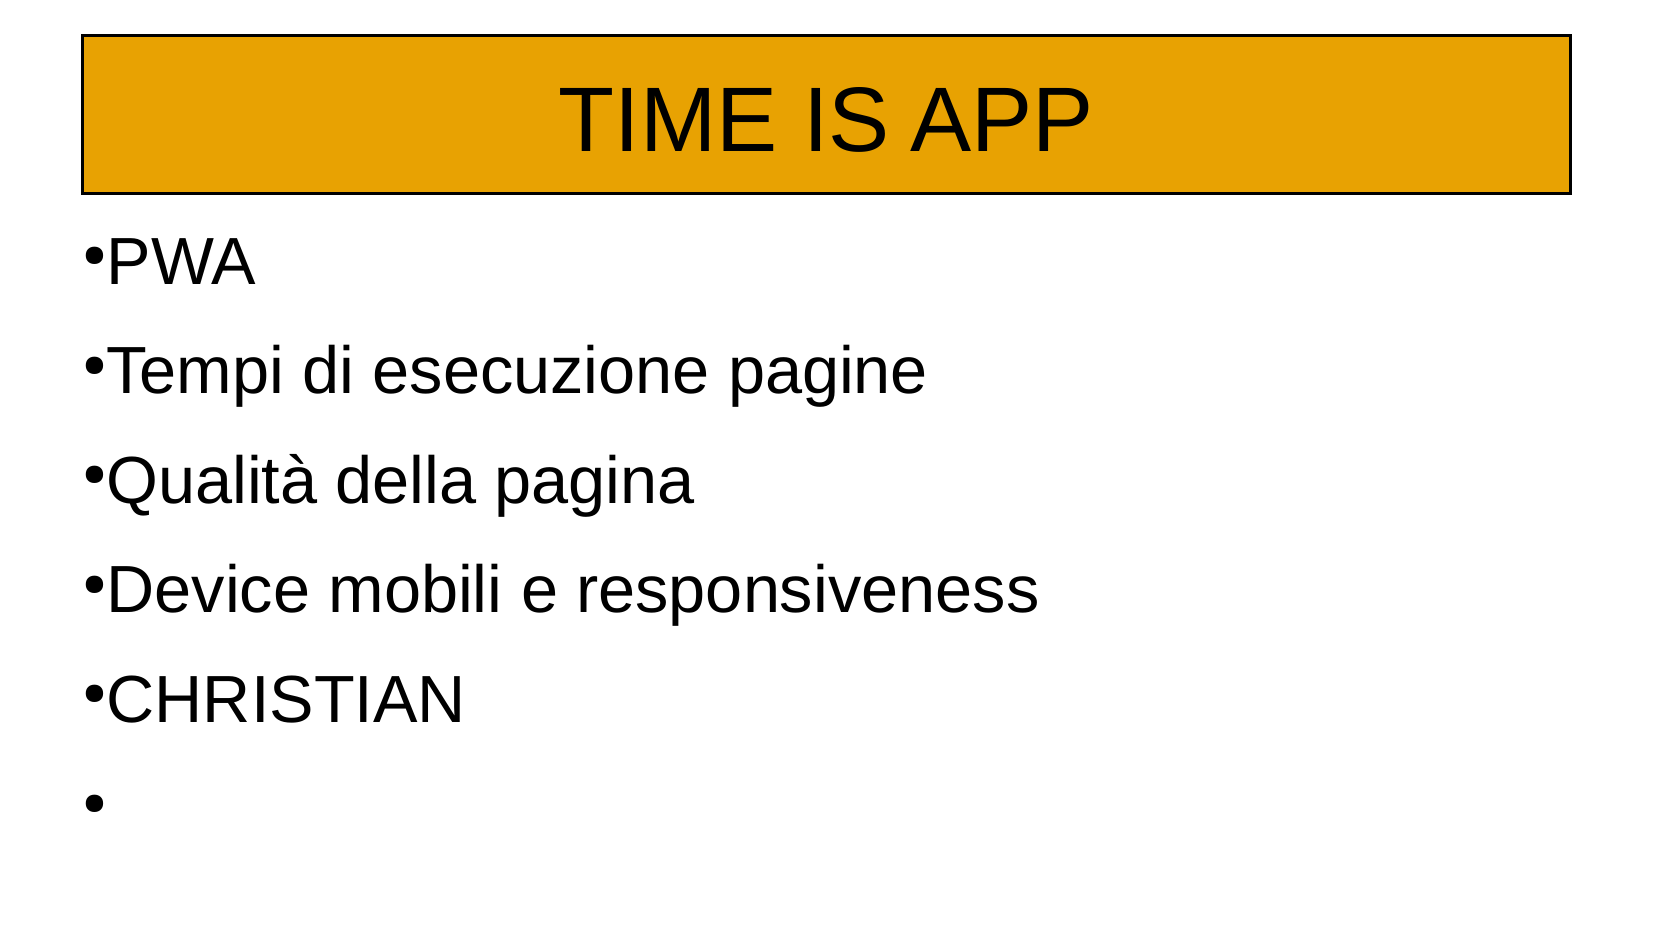

# TIME IS APP
PWA
Tempi di esecuzione pagine
Qualità della pagina
Device mobili e responsiveness
CHRISTIAN